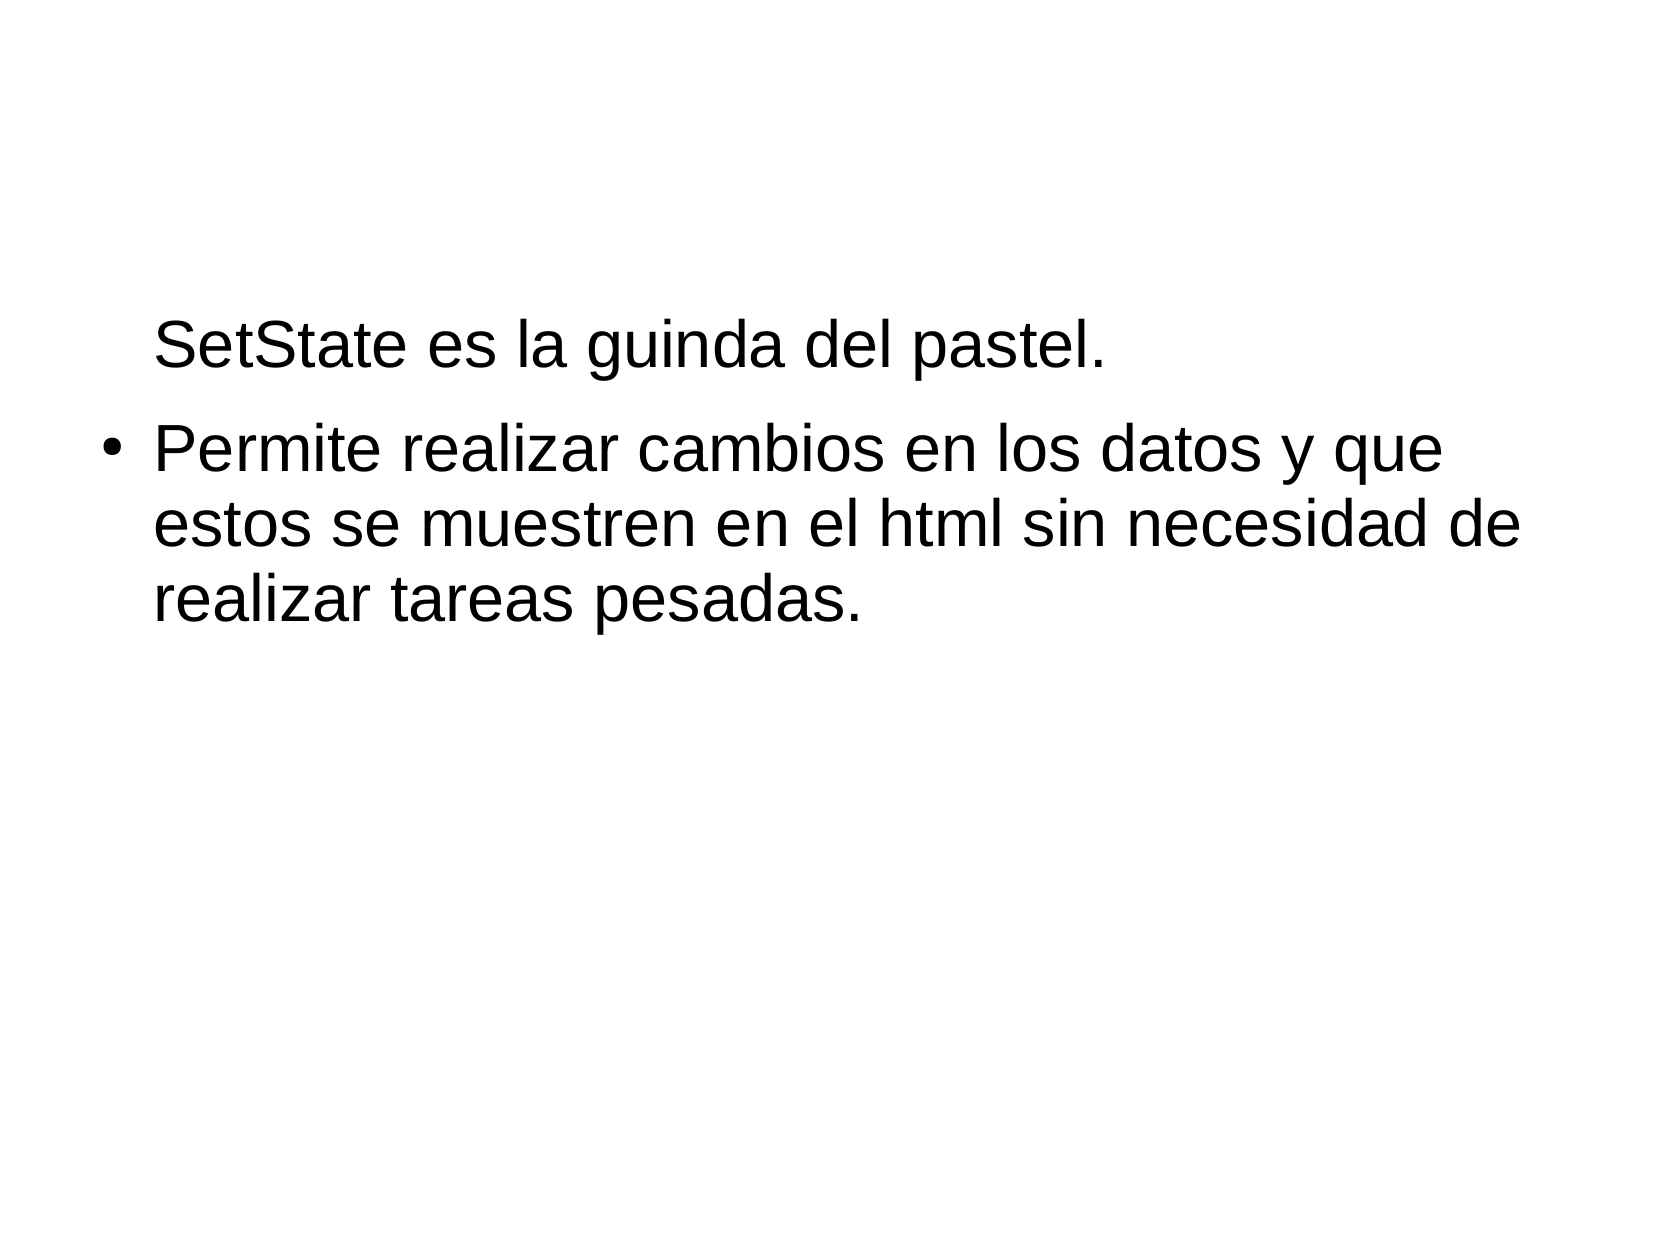

# SetState es la guinda del pastel.
Permite realizar cambios en los datos y que estos se muestren en el html sin necesidad de realizar tareas pesadas.